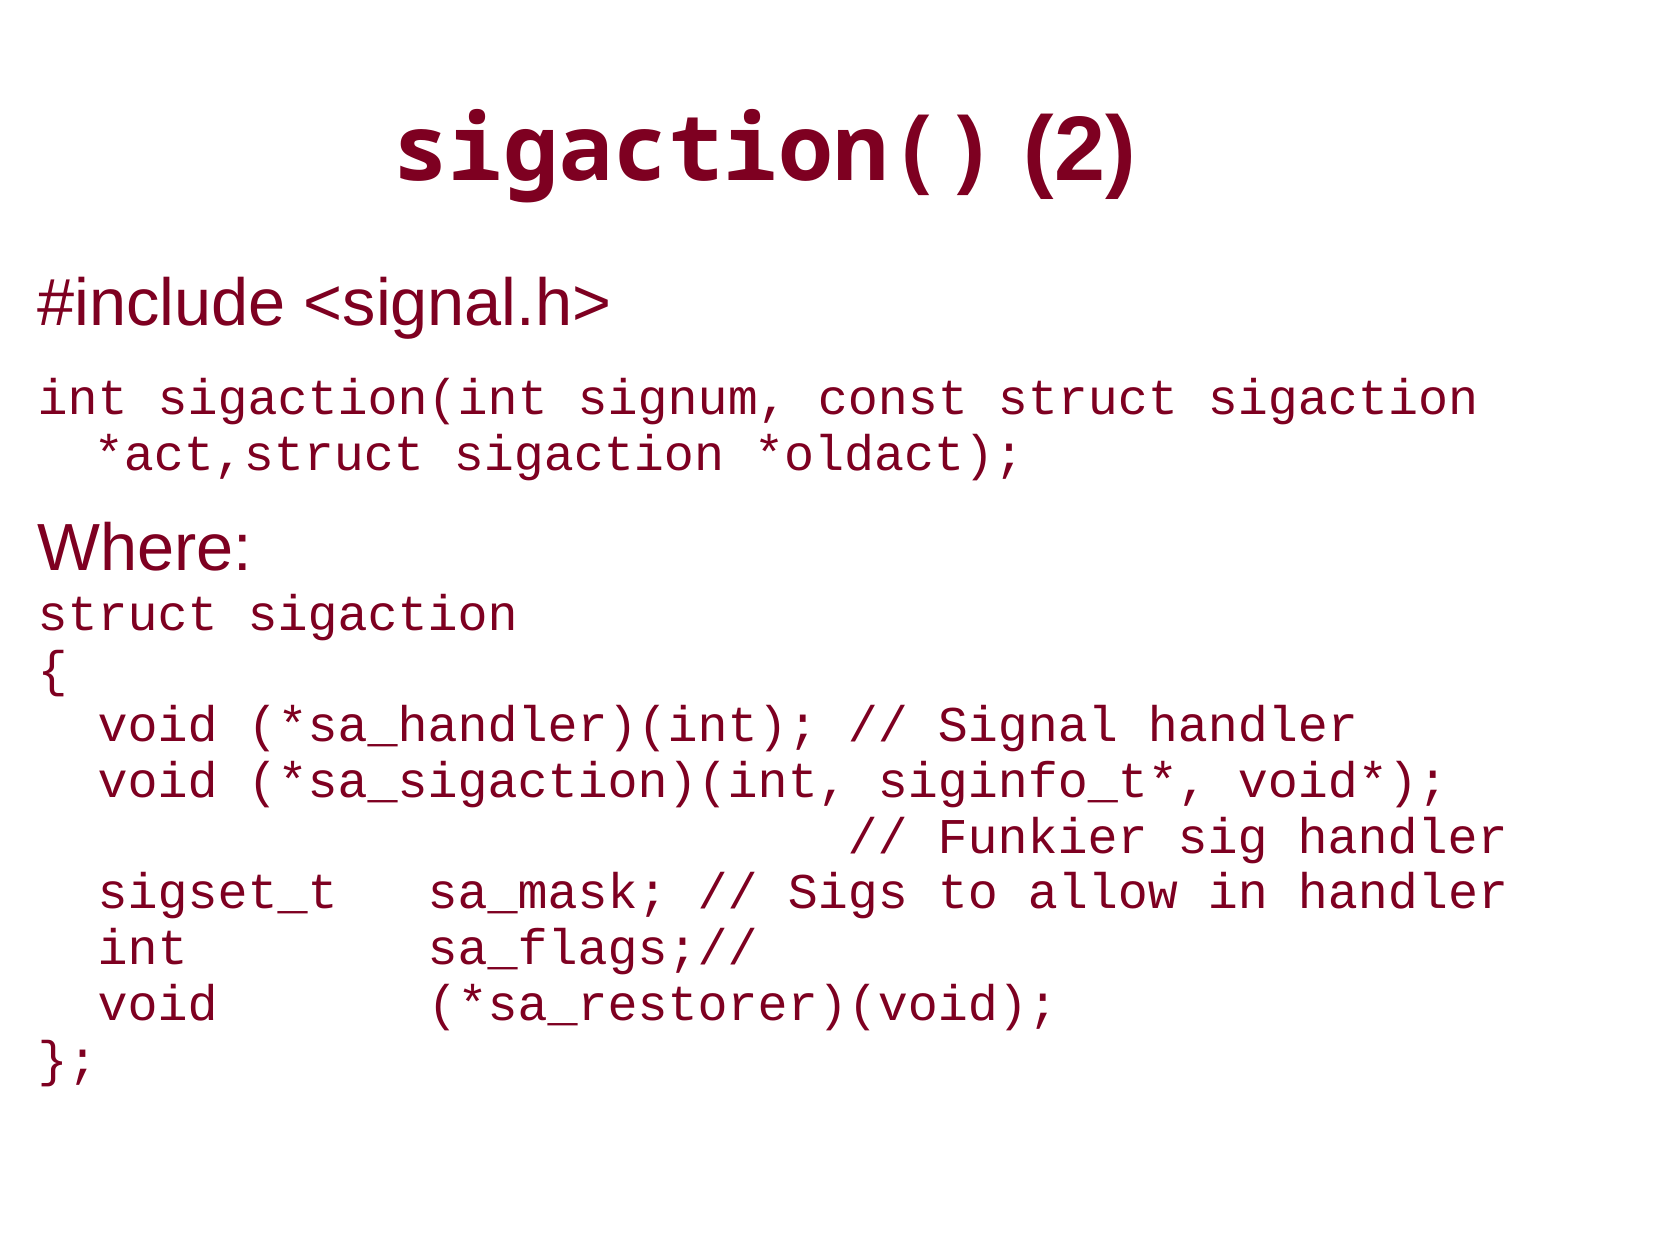

# sigaction() (2)
#include <signal.h>
int sigaction(int signum, const struct sigaction *act,struct sigaction *oldact);
Where:
struct sigaction
{
 void (*sa_handler)(int); // Signal handler
 void (*sa_sigaction)(int, siginfo_t*, void*);
 // Funkier sig handler
 sigset_t sa_mask; // Sigs to allow in handler
 int sa_flags;//
 void (*sa_restorer)(void);
};